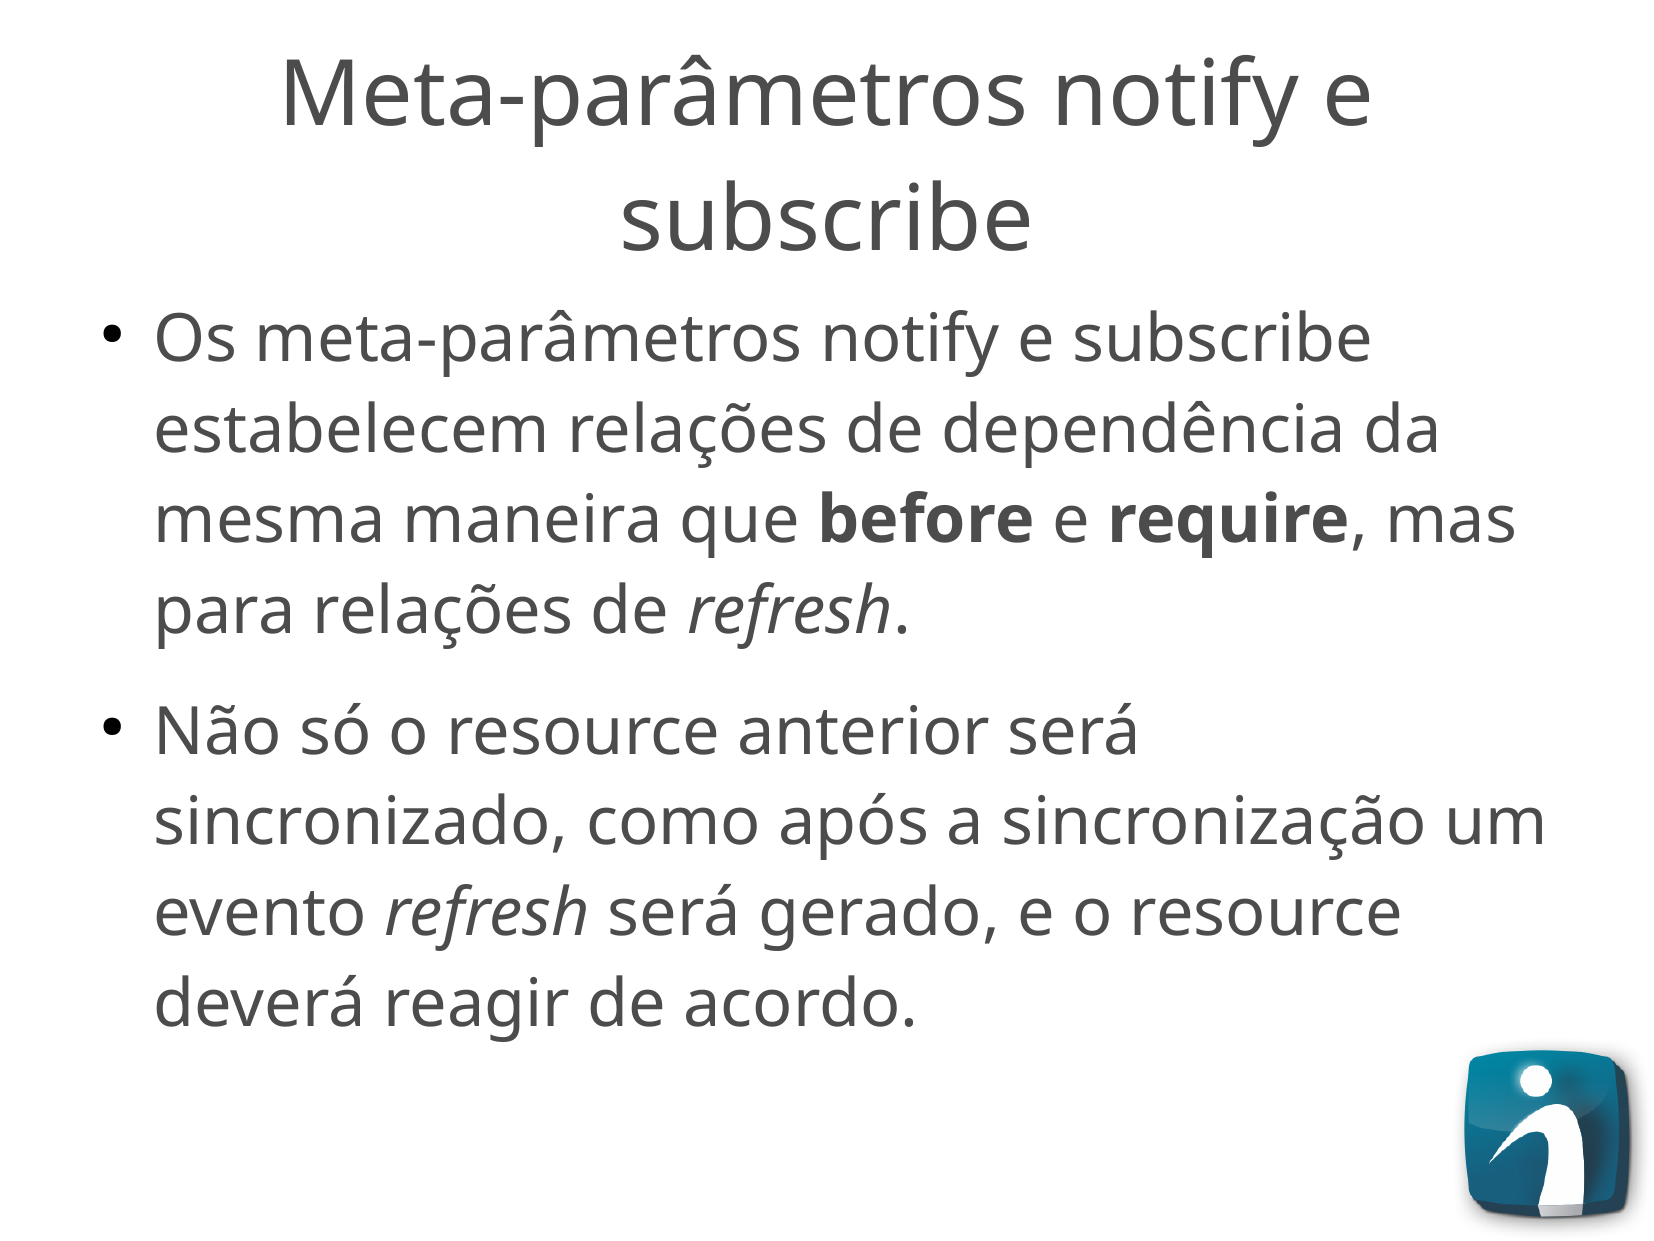

# Meta-parâmetros notify e subscribe
Os meta-parâmetros notify e subscribe estabelecem relações de dependência da mesma maneira que before e require, mas para relações de refresh.
Não só o resource anterior será sincronizado, como após a sincronização um evento refresh será gerado, e o resource deverá reagir de acordo.